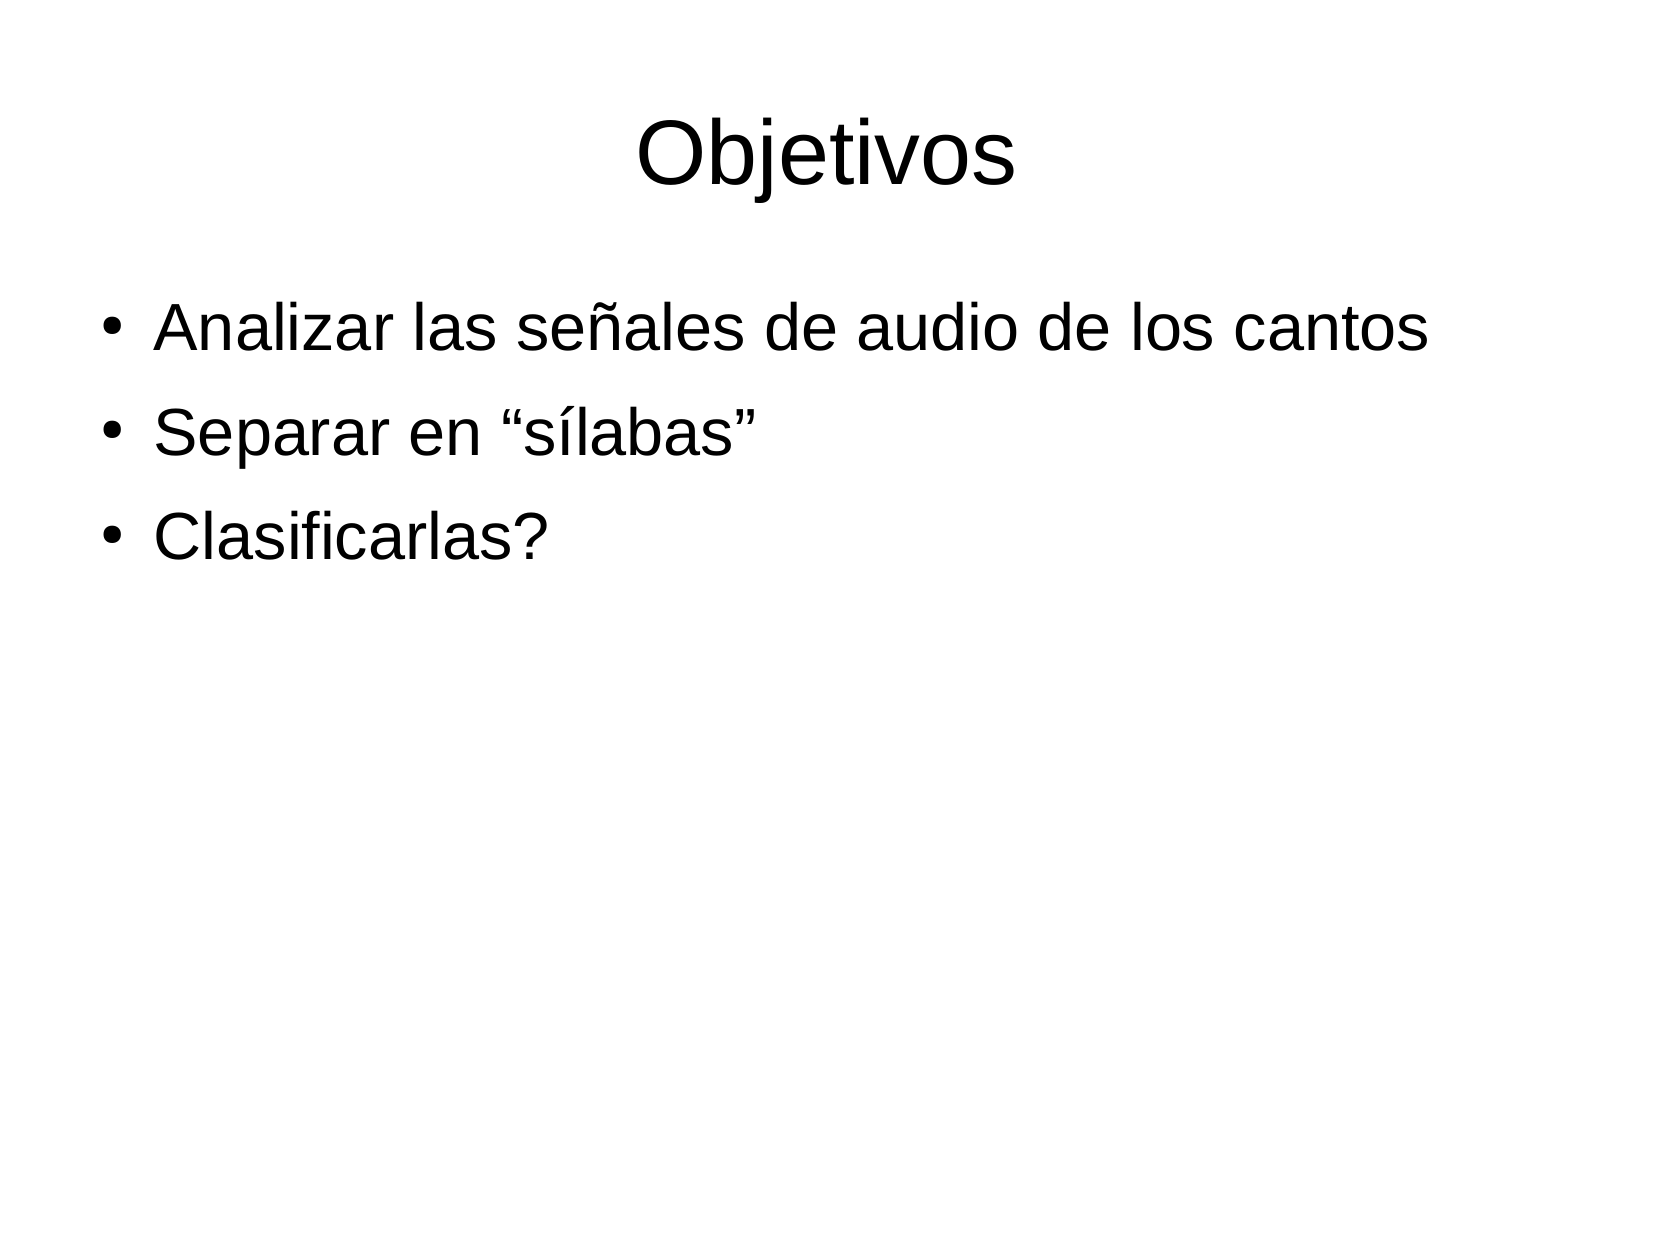

# Objetivos
Analizar las señales de audio de los cantos
Separar en “sílabas”
Clasificarlas?